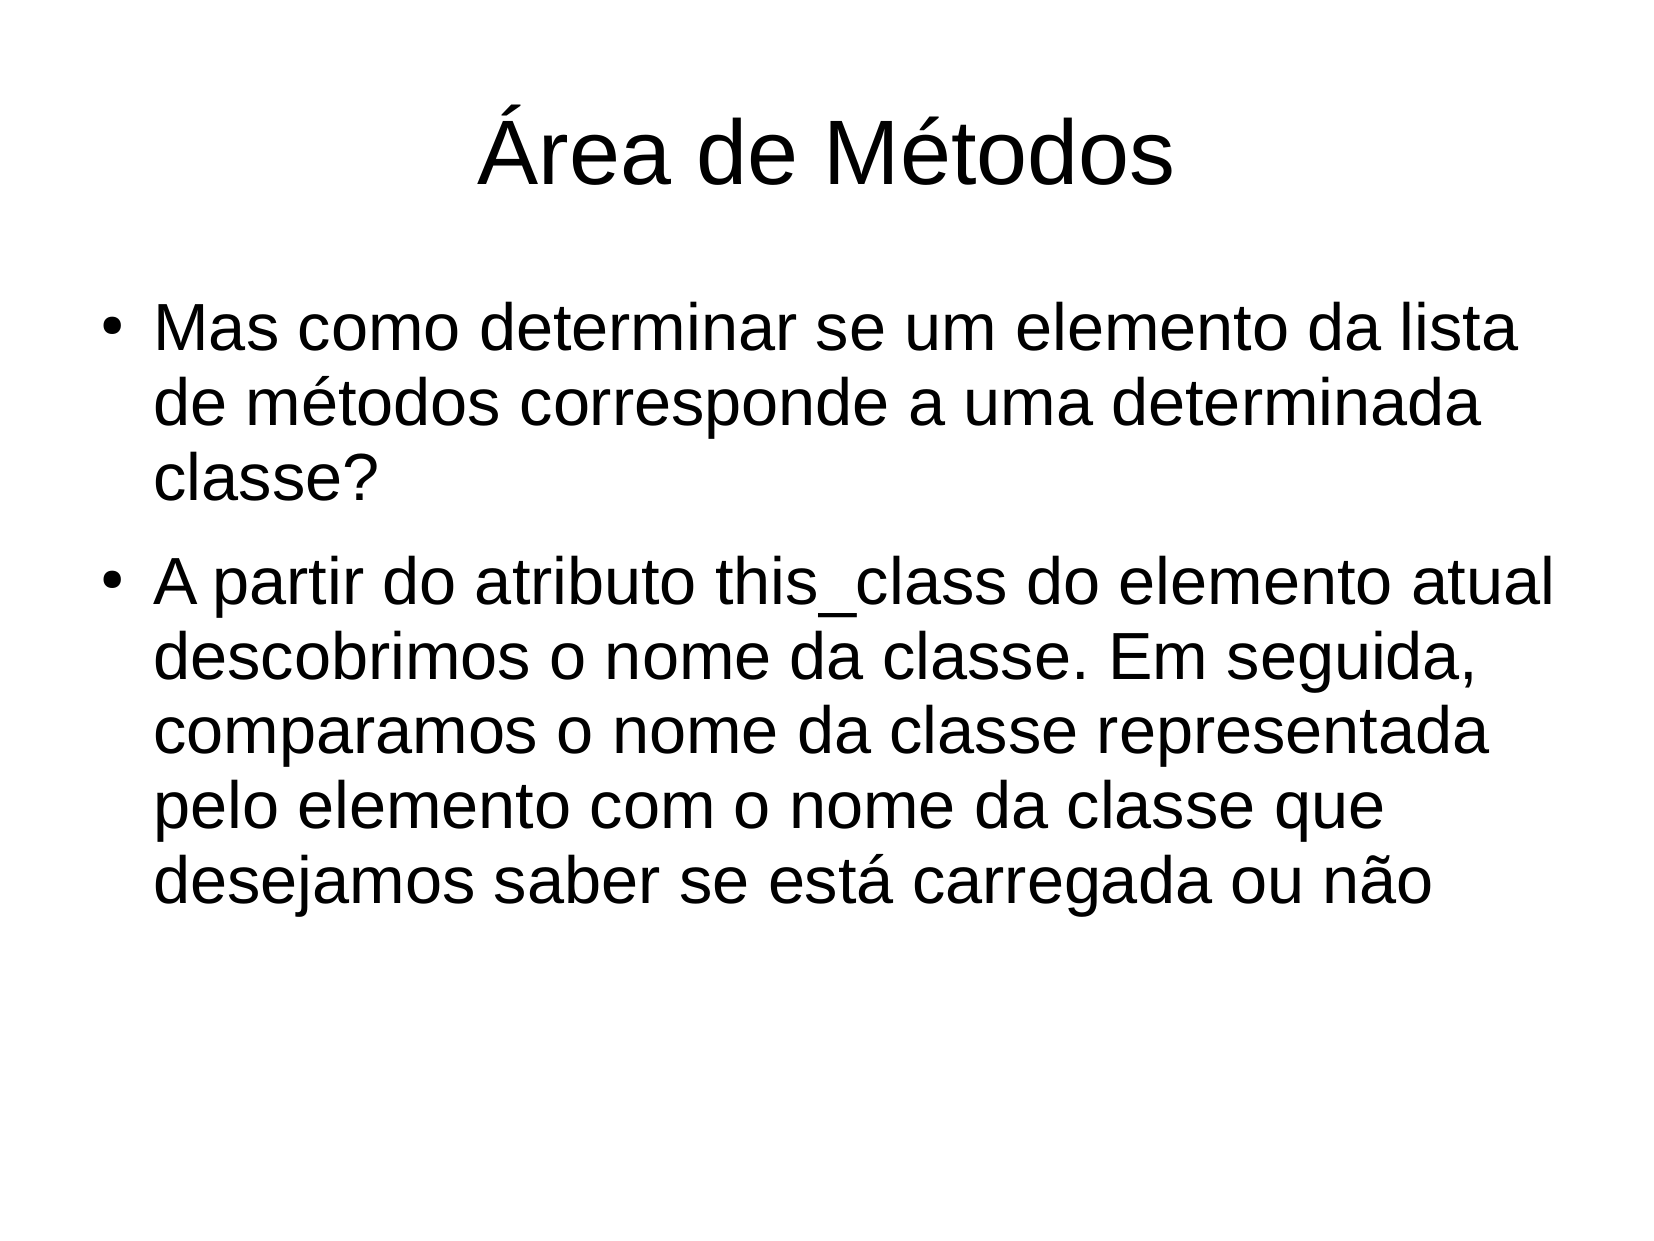

# Área de Métodos
Mas como determinar se um elemento da lista de métodos corresponde a uma determinada classe?
A partir do atributo this_class do elemento atual descobrimos o nome da classe. Em seguida, comparamos o nome da classe representada pelo elemento com o nome da classe que desejamos saber se está carregada ou não